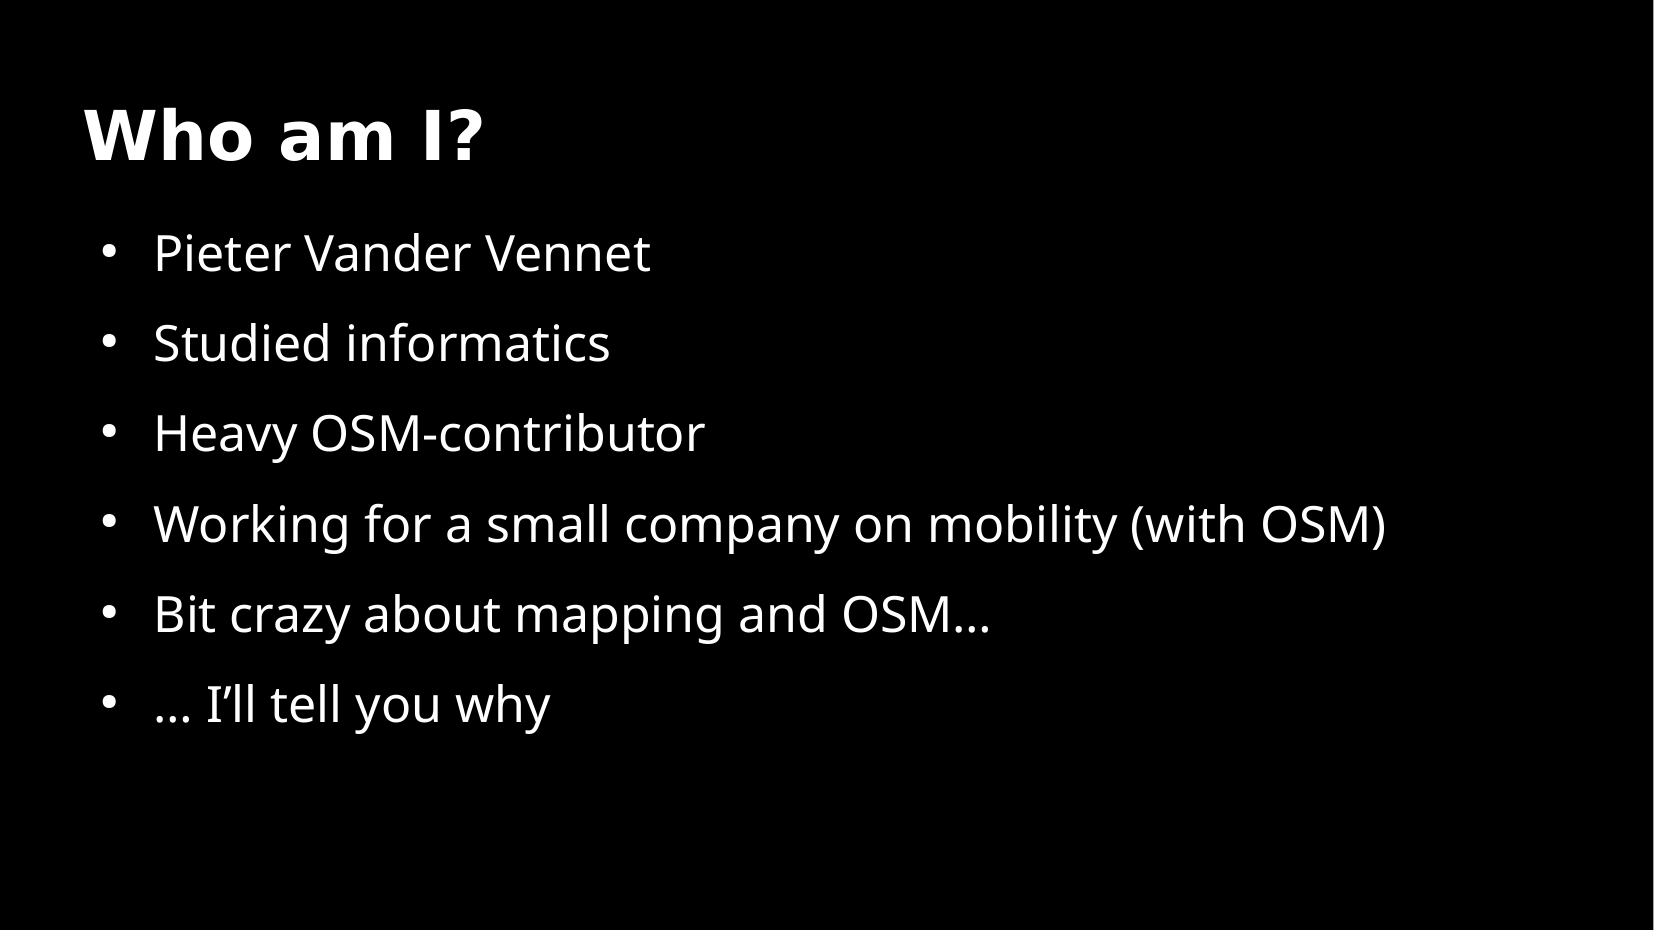

# Who am I?
Pieter Vander Vennet
Studied informatics
Heavy OSM-contributor
Working for a small company on mobility (with OSM)
Bit crazy about mapping and OSM…
… I’ll tell you why